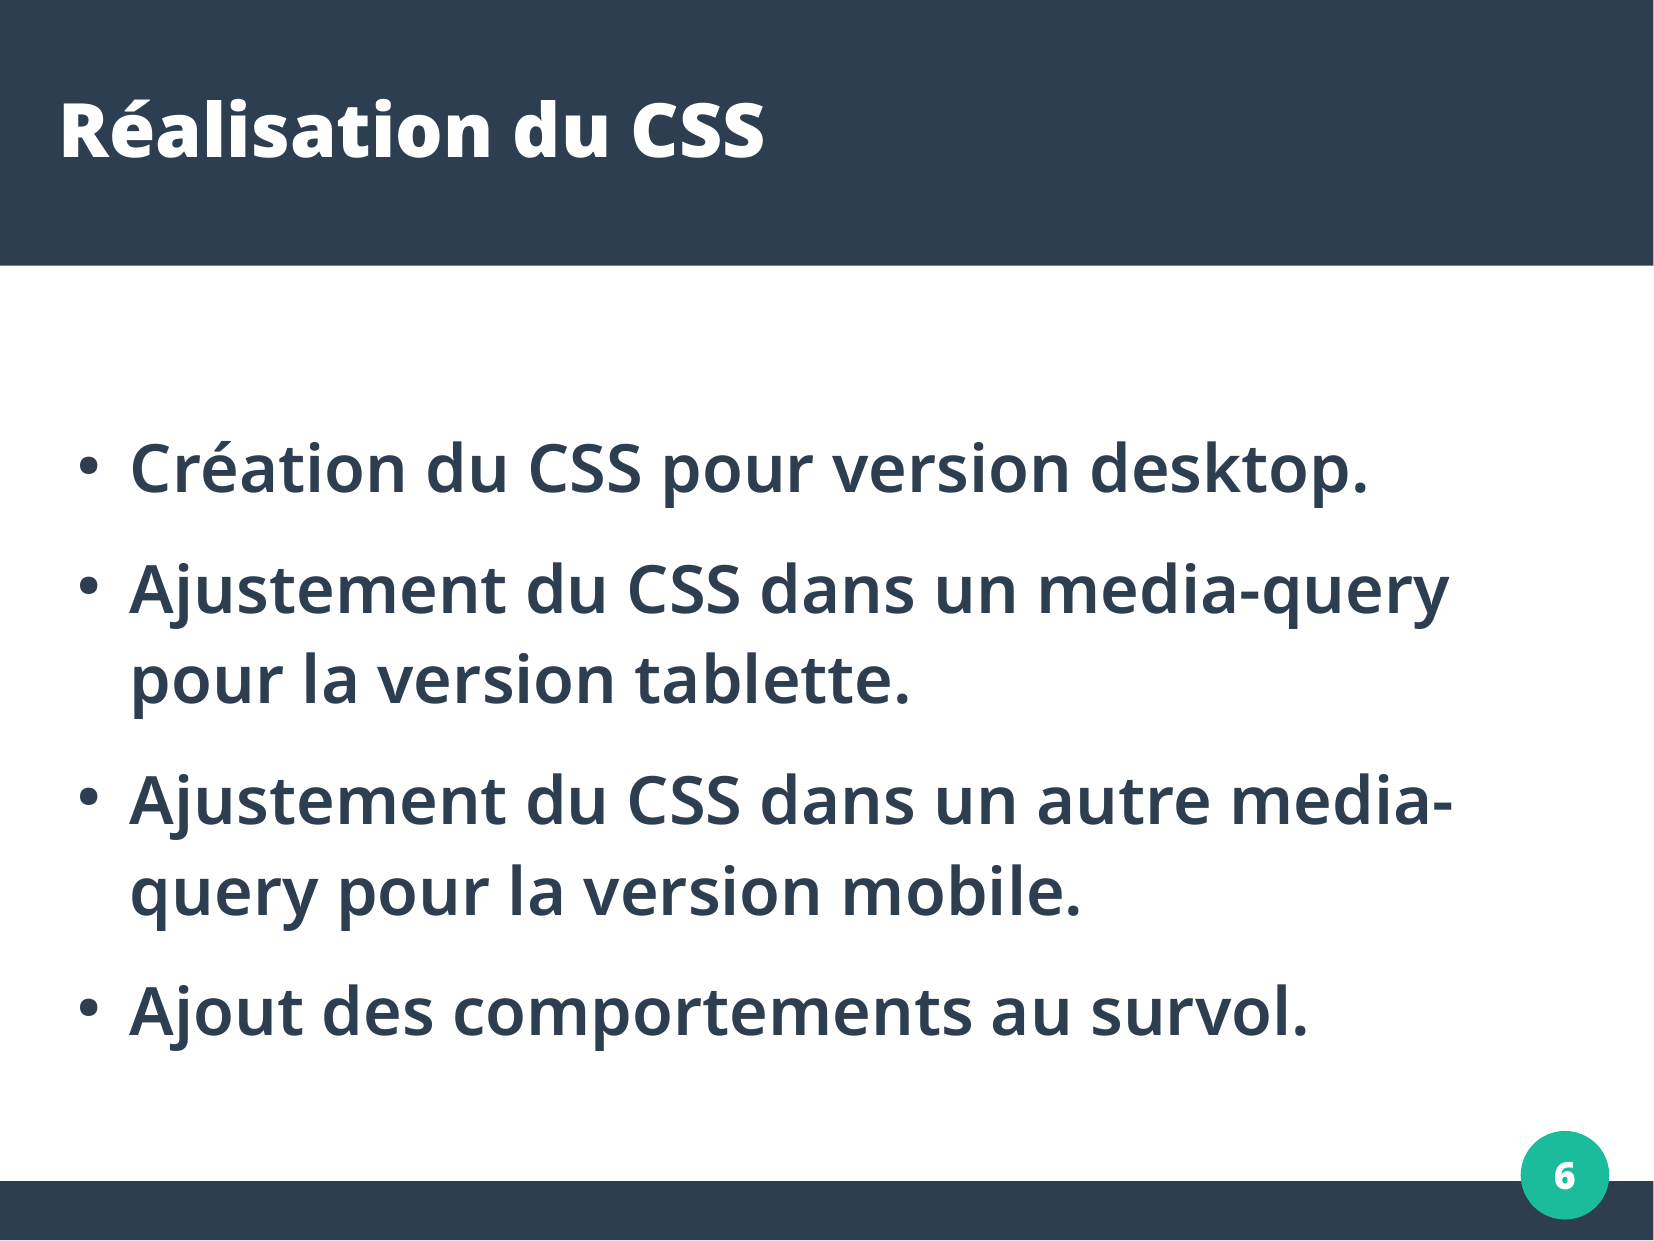

# Réalisation du CSS
Création du CSS pour version desktop.
Ajustement du CSS dans un media-query pour la version tablette.
Ajustement du CSS dans un autre media-query pour la version mobile.
Ajout des comportements au survol.
6